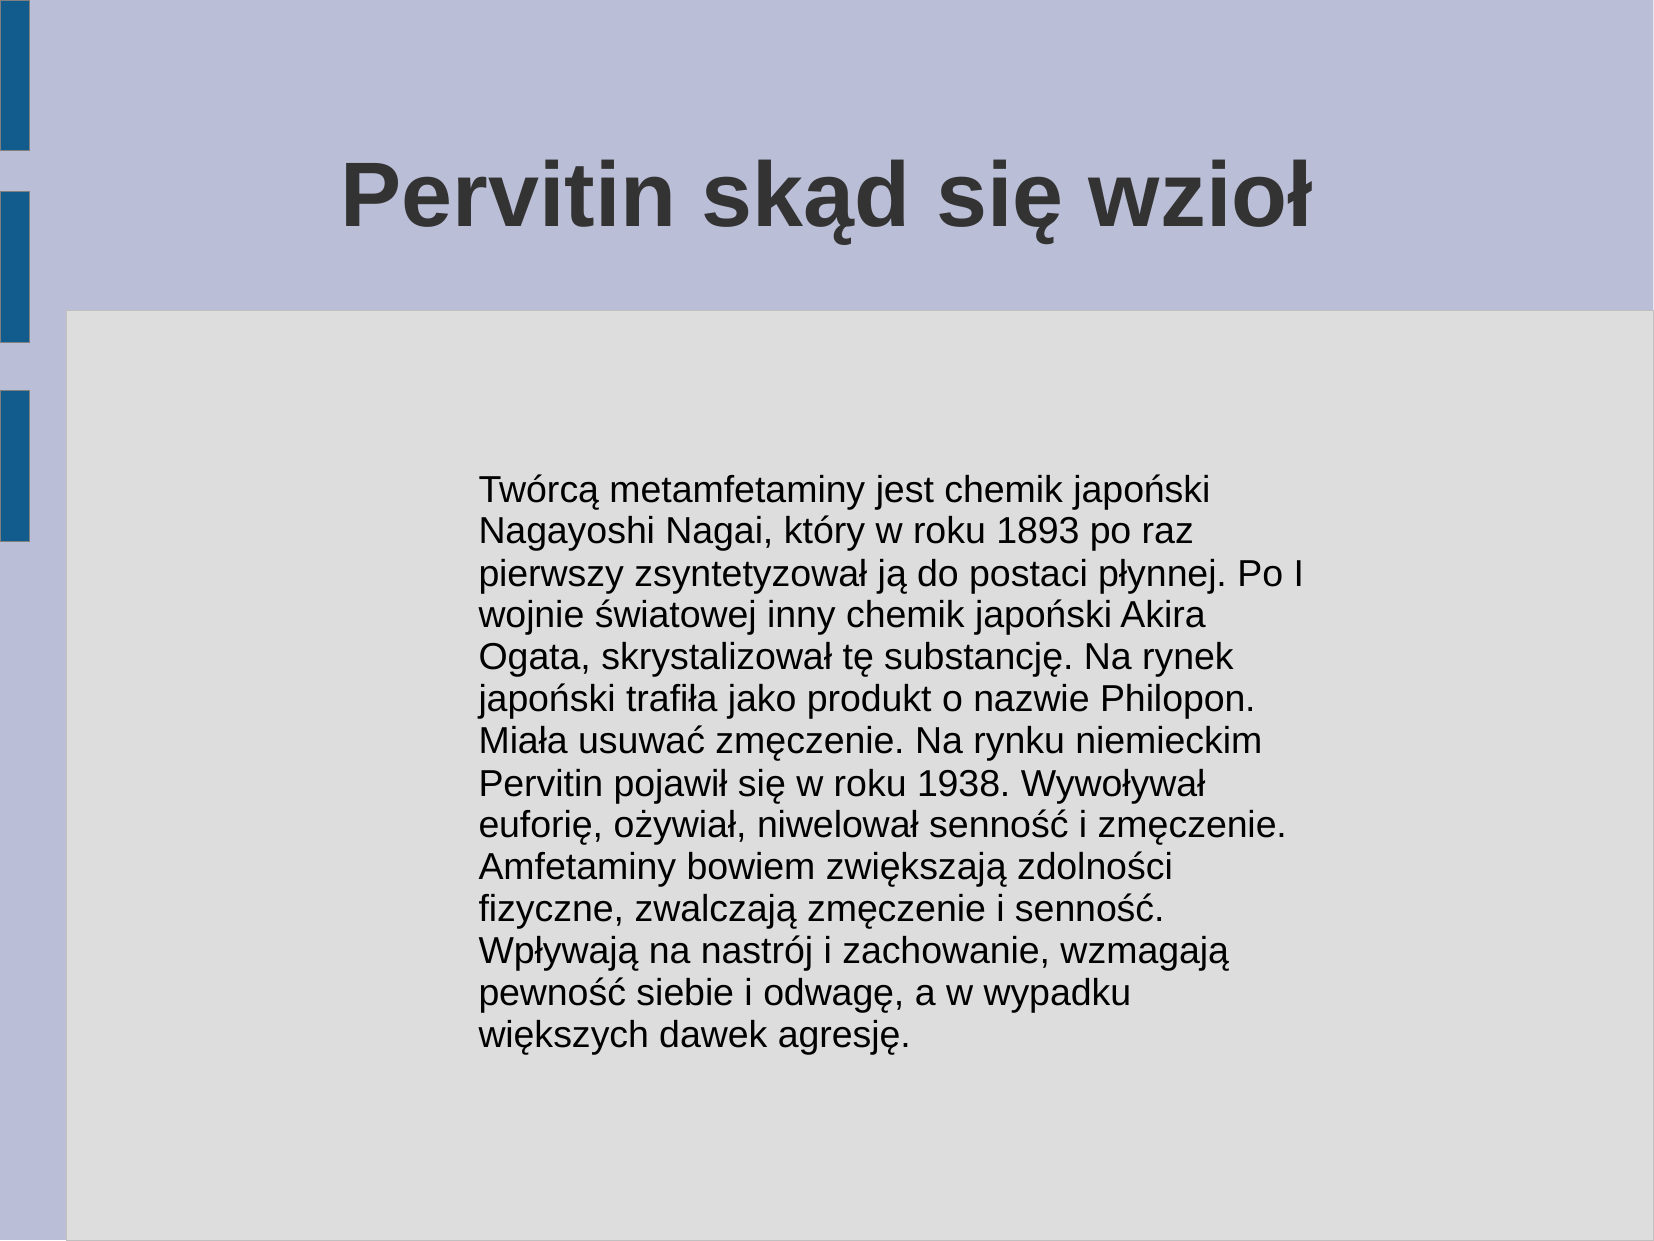

# Pervitin skąd się wzioł
Twórcą metamfetaminy jest chemik japoński Nagayoshi Nagai, który w roku 1893 po raz pierwszy zsyntetyzował ją do postaci płynnej. Po I wojnie światowej inny chemik japoński Akira Ogata, skrystalizował tę substancję. Na rynek japoński trafiła jako produkt o nazwie Philopon. Miała usuwać zmęczenie. Na rynku niemieckim Pervitin pojawił się w roku 1938. Wywoływał euforię, ożywiał, niwelował senność i zmęczenie. Amfetaminy bowiem zwiększają zdolności fizyczne, zwalczają zmęczenie i senność. Wpływają na nastrój i zachowanie, wzmagają pewność siebie i odwagę, a w wypadku większych dawek agresję.